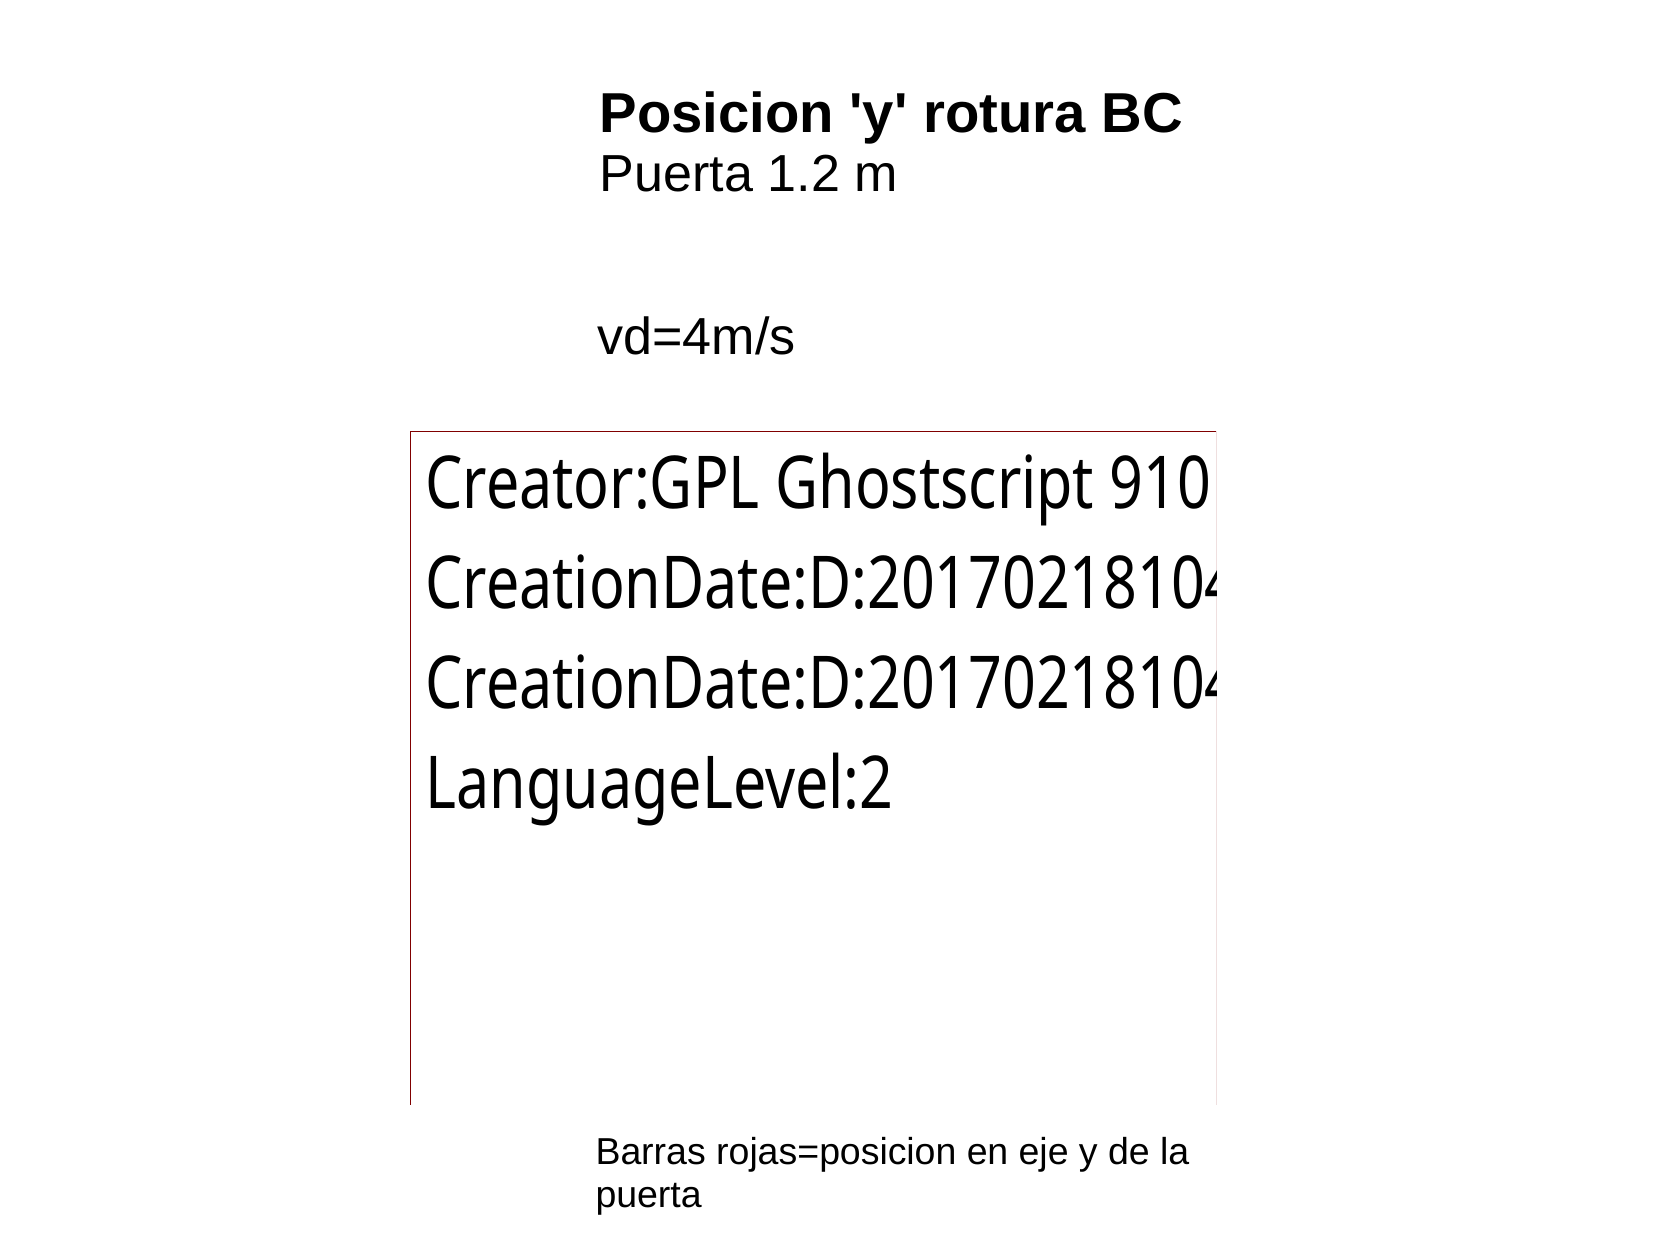

Posicion 'y' rotura BC
Puerta 1.2 m
vd=4m/s
Barras rojas=posicion en eje y de la puerta